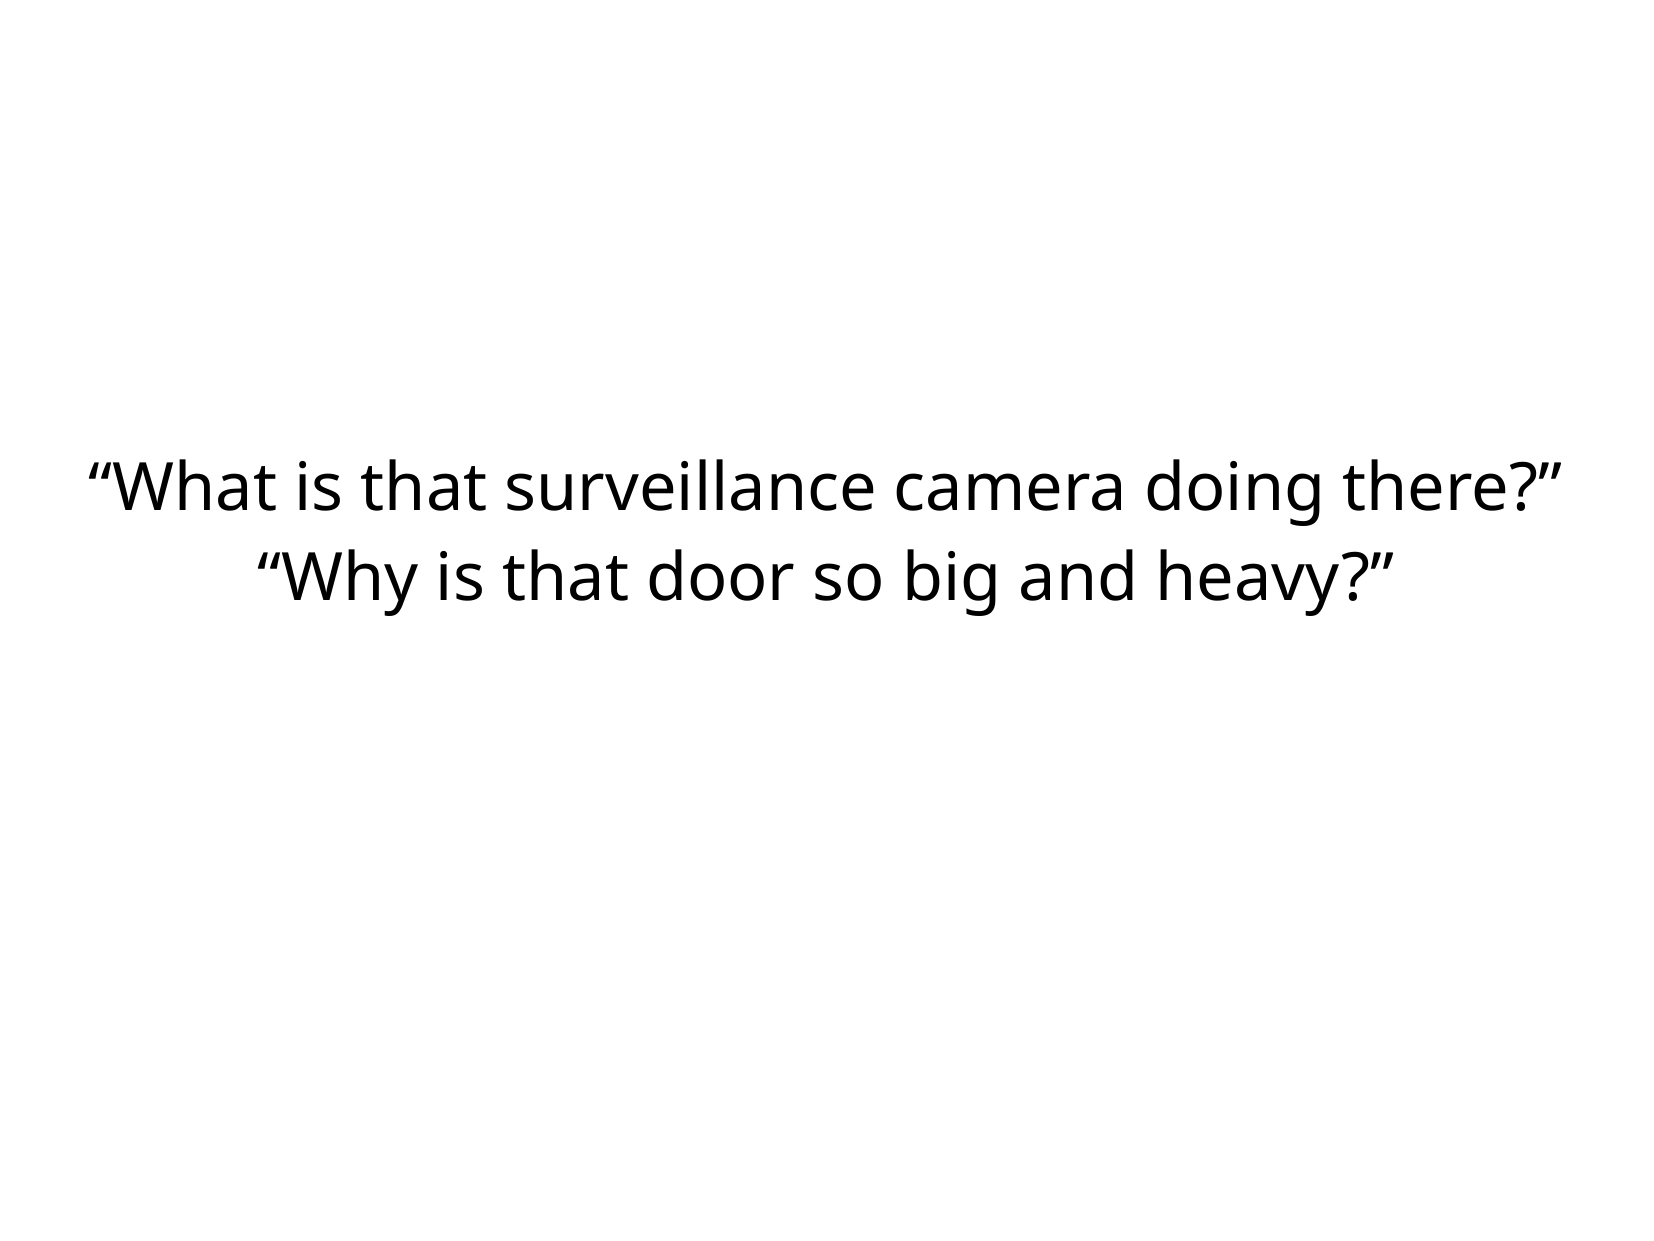

# “What is that surveillance camera doing there?”
“Why is that door so big and heavy?”